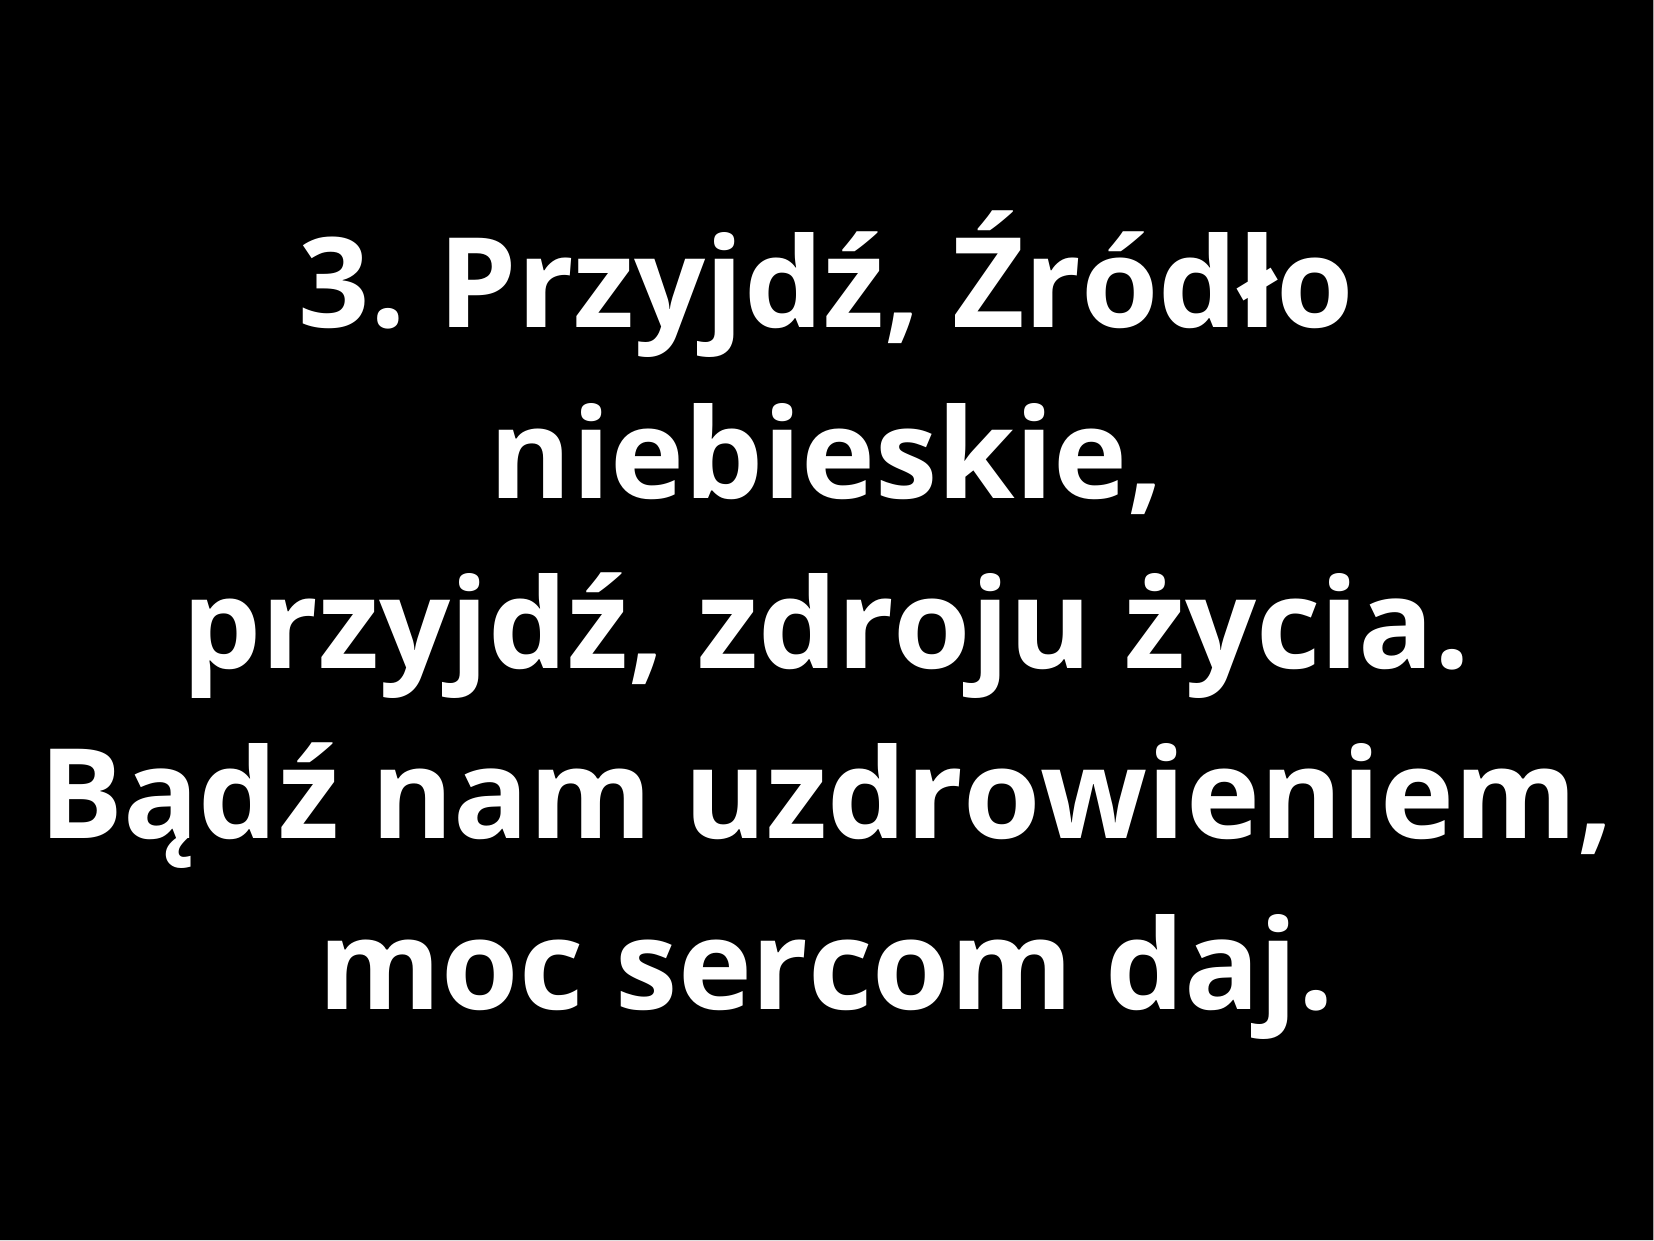

# 3. Przyjdź, Źródło niebieskie, przyjdź, zdroju życia. Bądź nam uzdrowieniem, moc sercom daj.